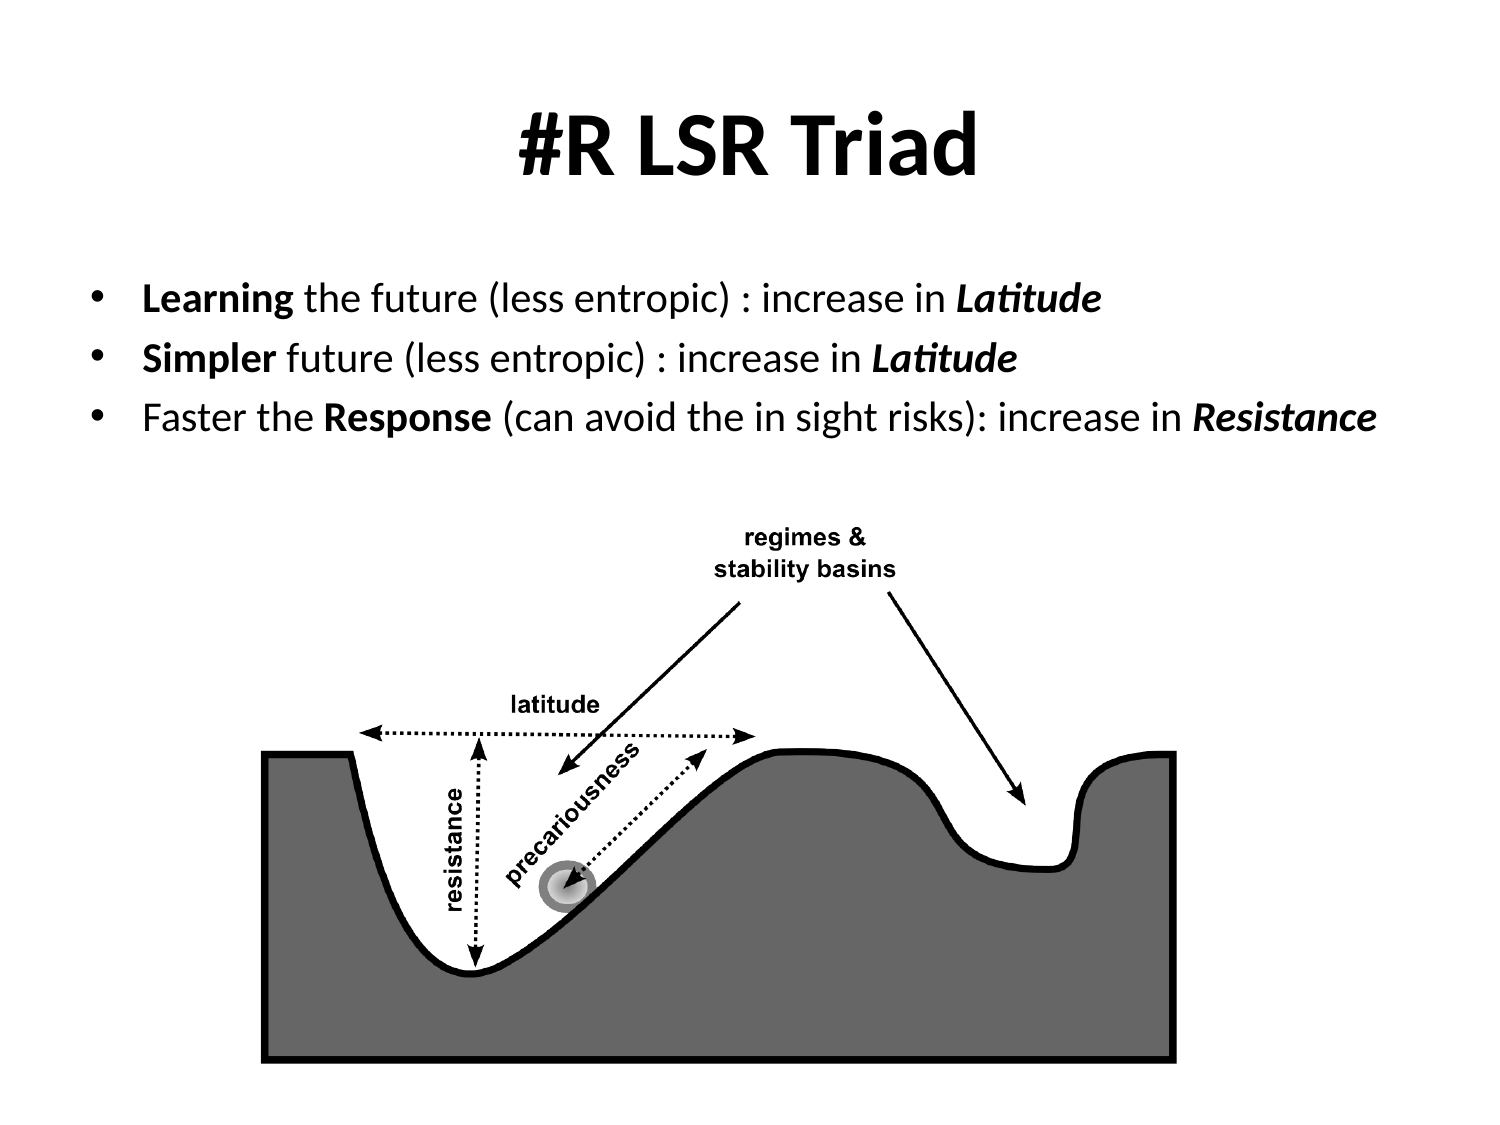

# #R LSR Triad
Learning the future (less entropic) : increase in Latitude
Simpler future (less entropic) : increase in Latitude
Faster the Response (can avoid the in sight risks): increase in Resistance